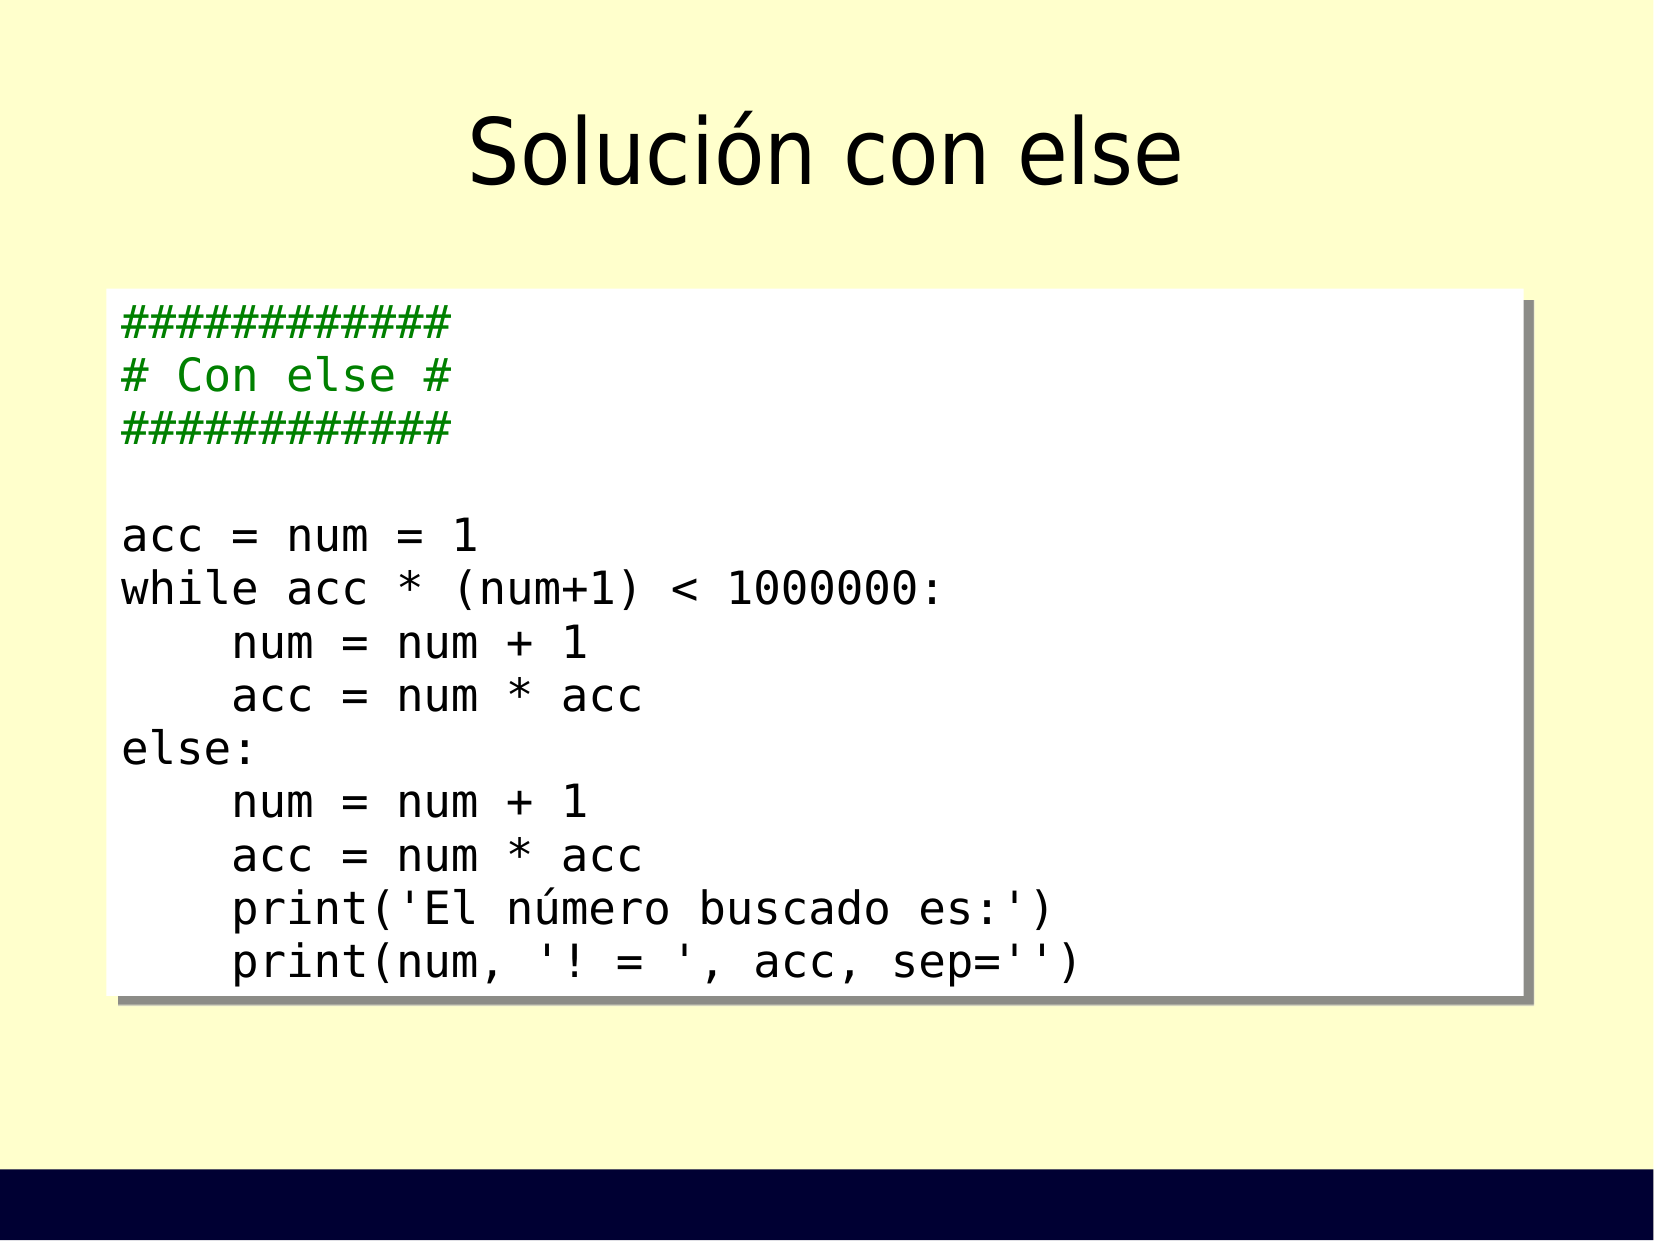

# Solución con else
############
# Con else #
############
acc = num = 1
while acc * (num+1) < 1000000:
 num = num + 1
 acc = num * acc
else:
 num = num + 1
 acc = num * acc
 print('El número buscado es:')
 print(num, '! = ', acc, sep='')